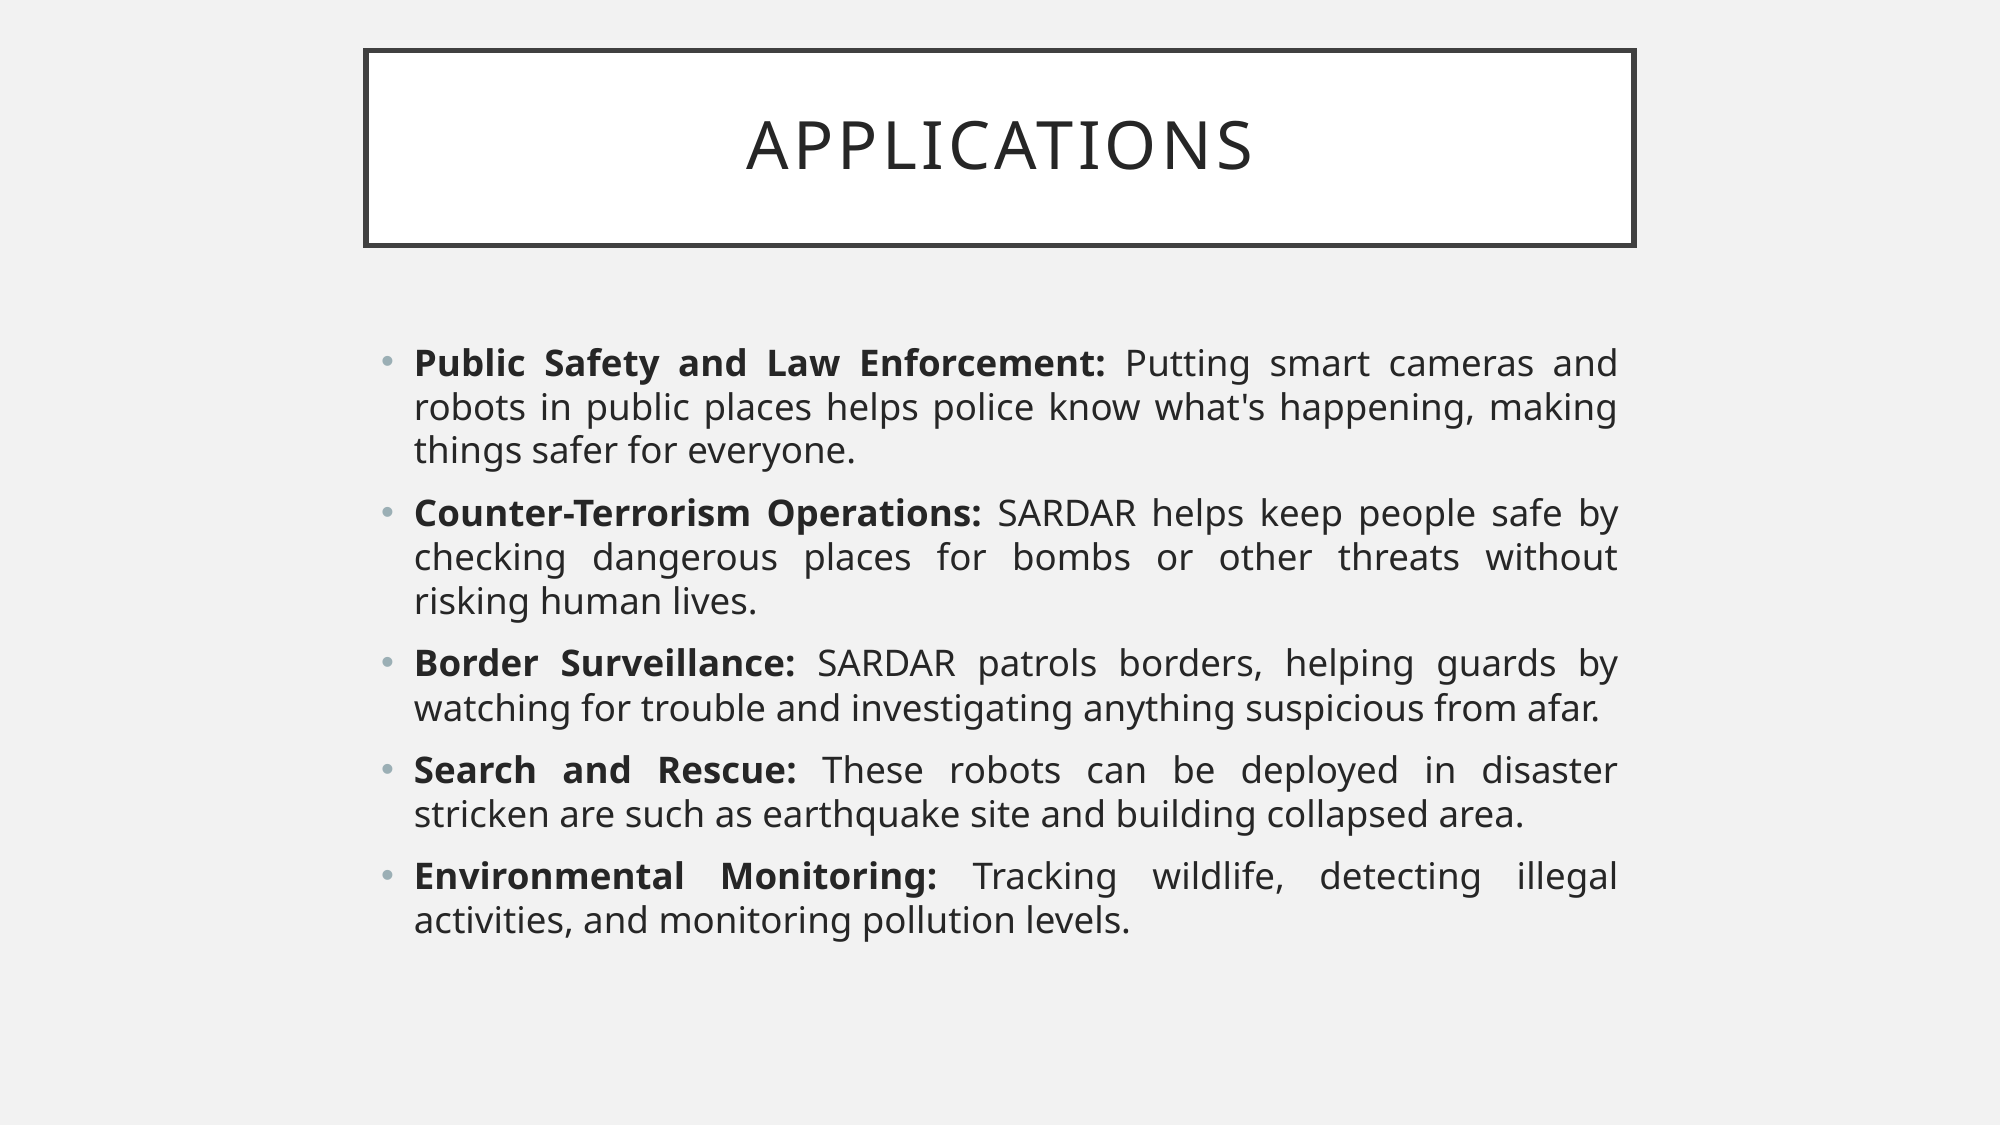

# Applications
Public Safety and Law Enforcement: Putting smart cameras and robots in public places helps police know what's happening, making things safer for everyone.
Counter-Terrorism Operations: SARDAR helps keep people safe by checking dangerous places for bombs or other threats without risking human lives.
Border Surveillance: SARDAR patrols borders, helping guards by watching for trouble and investigating anything suspicious from afar.
Search and Rescue: These robots can be deployed in disaster stricken are such as earthquake site and building collapsed area.
Environmental Monitoring: Tracking wildlife, detecting illegal activities, and monitoring pollution levels.